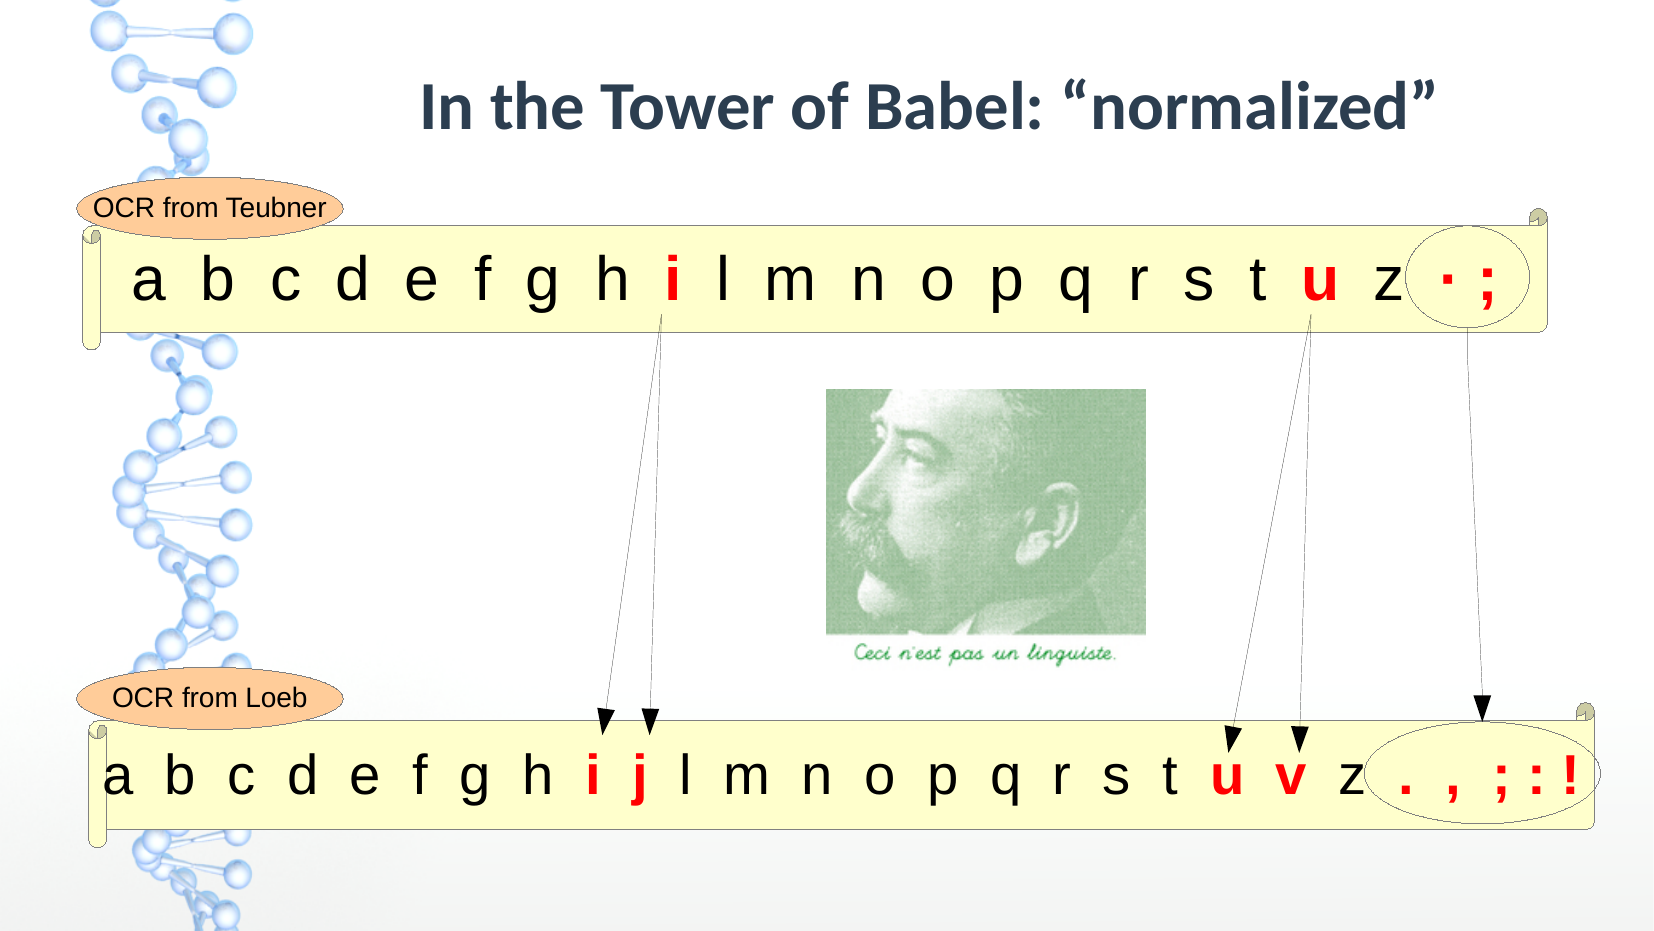

# In the Tower of Babel: “normalized”
OCR from Teubner
a b c d e f g h i l m n o p q r s t u z · ;
OCR from Loeb
a b c d e f g h i j l m n o p q r s t u v z . , ; : !